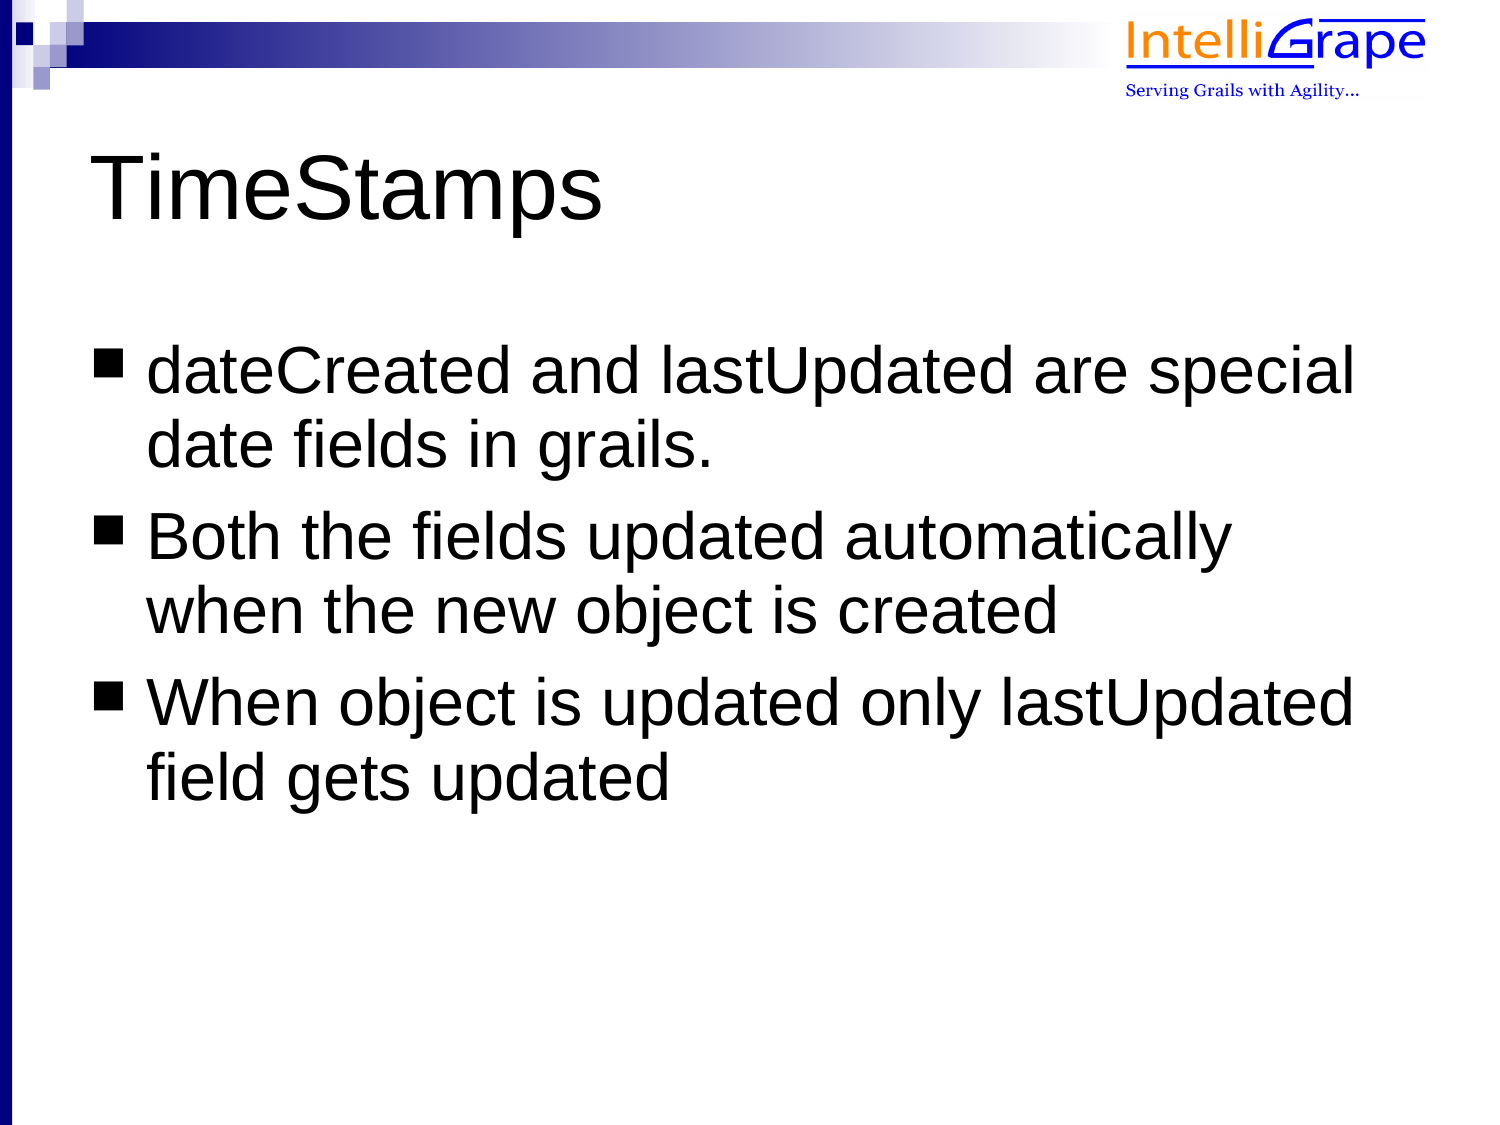

# TimeStamps
dateCreated and lastUpdated are special date fields in grails.
Both the fields updated automatically when the new object is created
When object is updated only lastUpdated field gets updated